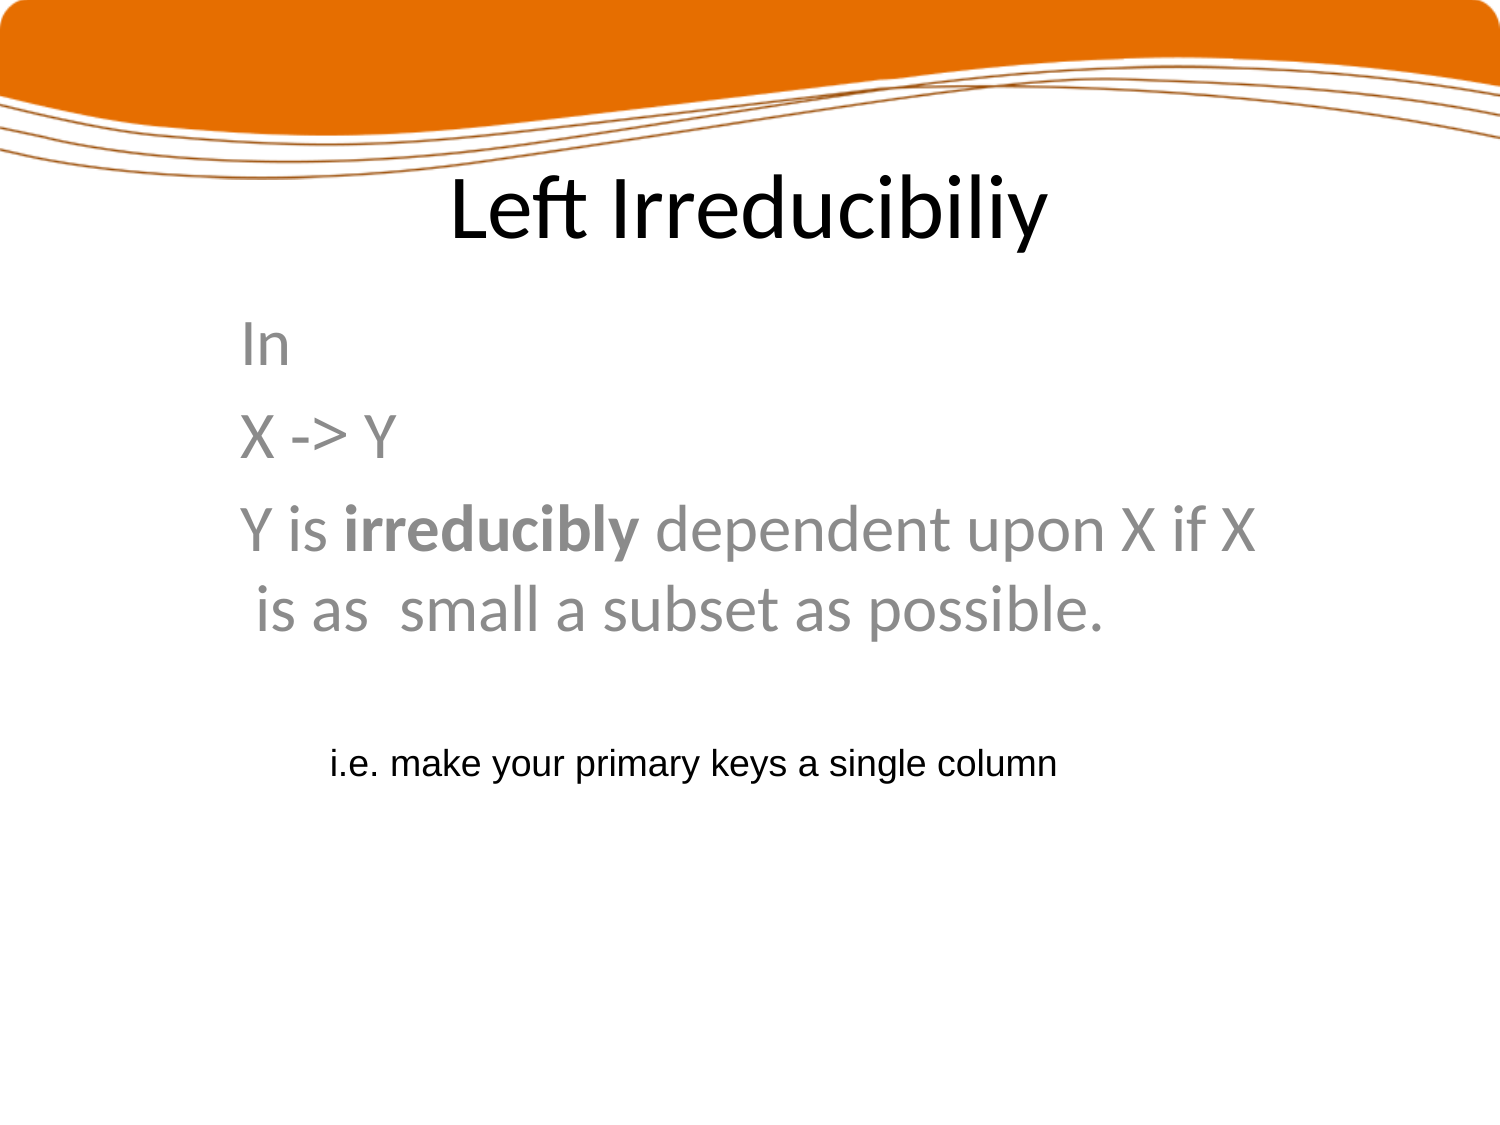

Left Irreducibiliy
# In
X -> Y
Y is irreducibly dependent upon X if X is as small a subset as possible.
i.e. make your primary keys a single column